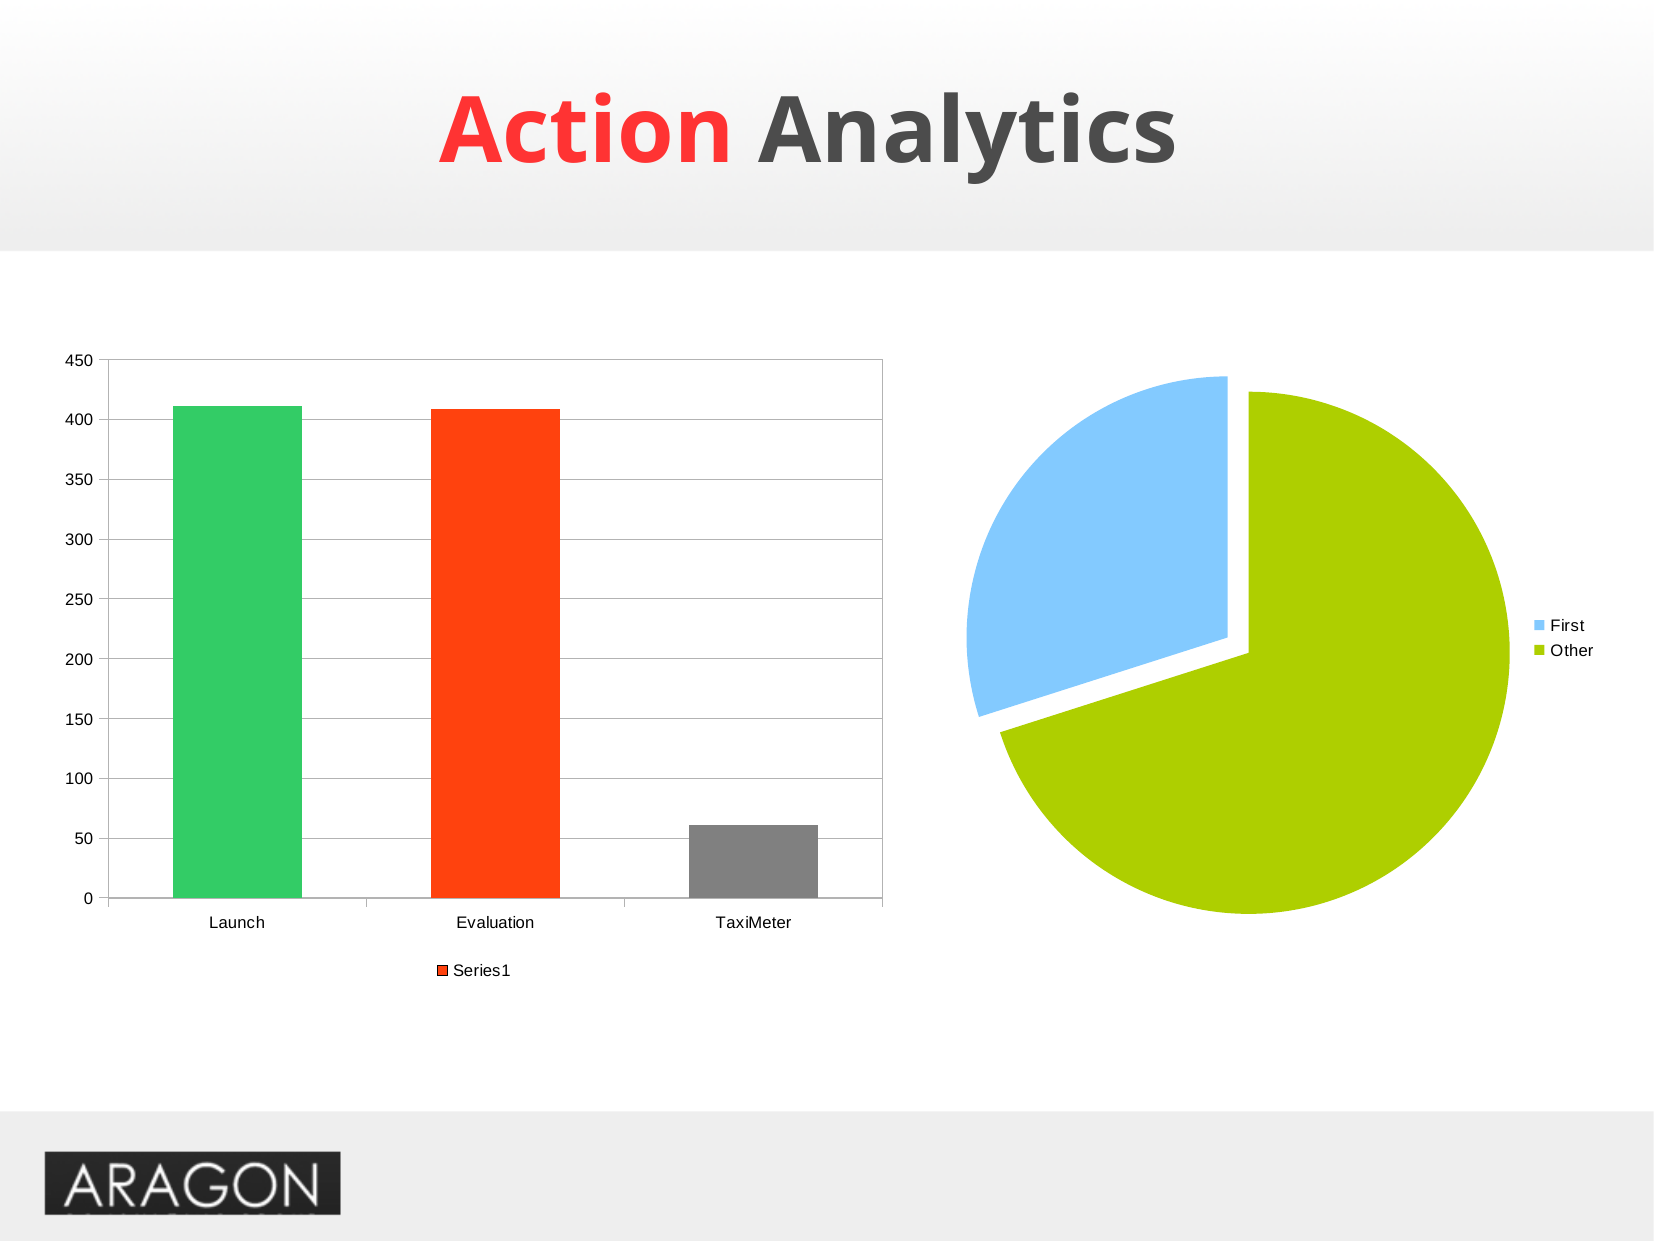

# Action Analytics
### Chart
| Category | |
|---|---|
| Launch | 411.0 |
| Evaluation | 409.0 |
| TaxiMeter | 61.0 |
### Chart
| Category | Column 1 |
|---|---|
| First | 123.0 |
| Other | 288.0 |